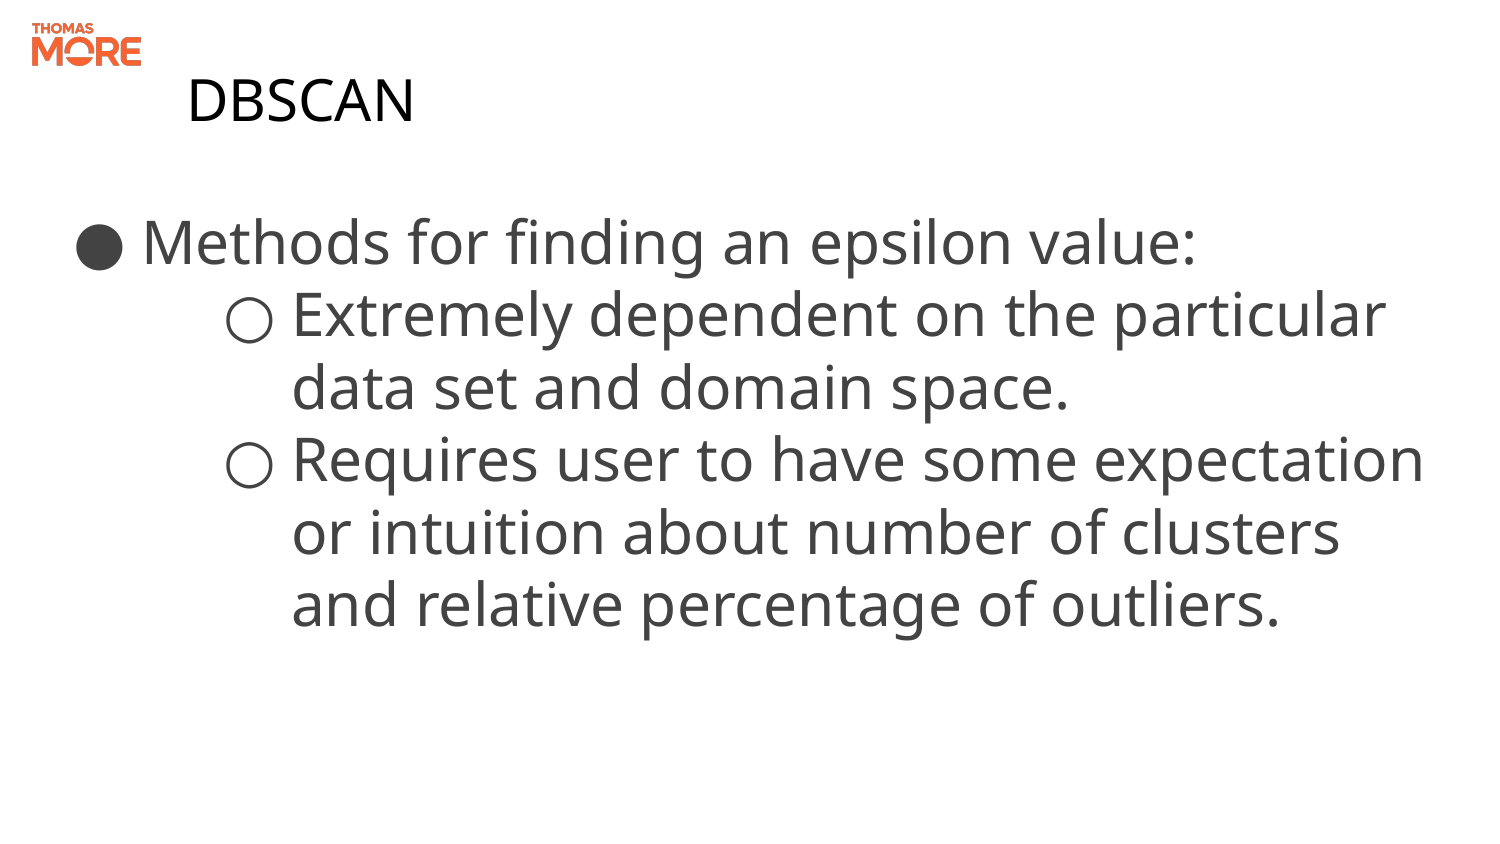

# DBSCAN
Methods for finding an epsilon value:
Extremely dependent on the particular data set and domain space.
Requires user to have some expectation or intuition about number of clusters and relative percentage of outliers.